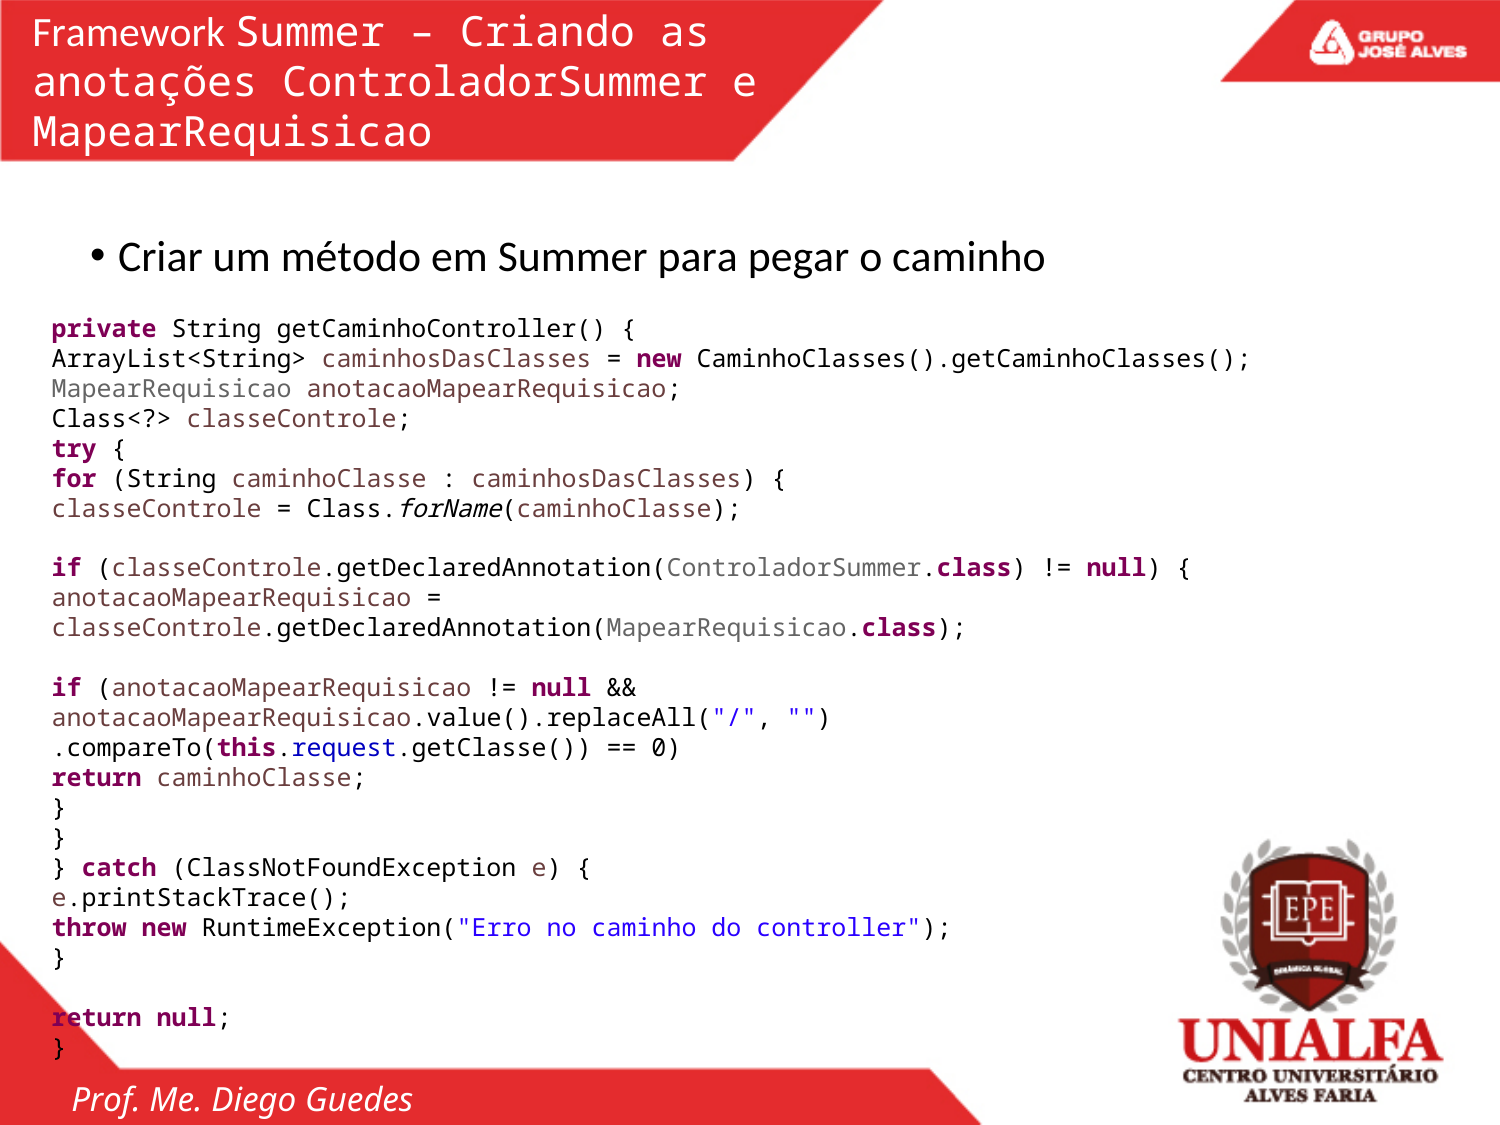

Framework Summer – Criando as anotações ControladorSummer e MapearRequisicao
# Criar um método em Summer para pegar o caminho
private String getCaminhoController() {
ArrayList<String> caminhosDasClasses = new CaminhoClasses().getCaminhoClasses();
MapearRequisicao anotacaoMapearRequisicao;
Class<?> classeControle;
try {
for (String caminhoClasse : caminhosDasClasses) {
classeControle = Class.forName(caminhoClasse);
if (classeControle.getDeclaredAnnotation(ControladorSummer.class) != null) {
anotacaoMapearRequisicao = classeControle.getDeclaredAnnotation(MapearRequisicao.class);
if (anotacaoMapearRequisicao != null && anotacaoMapearRequisicao.value().replaceAll("/", "")
.compareTo(this.request.getClasse()) == 0)
return caminhoClasse;
}
}
} catch (ClassNotFoundException e) {
e.printStackTrace();
throw new RuntimeException("Erro no caminho do controller");
}
return null;
}
Prof. Me. Diego Guedes